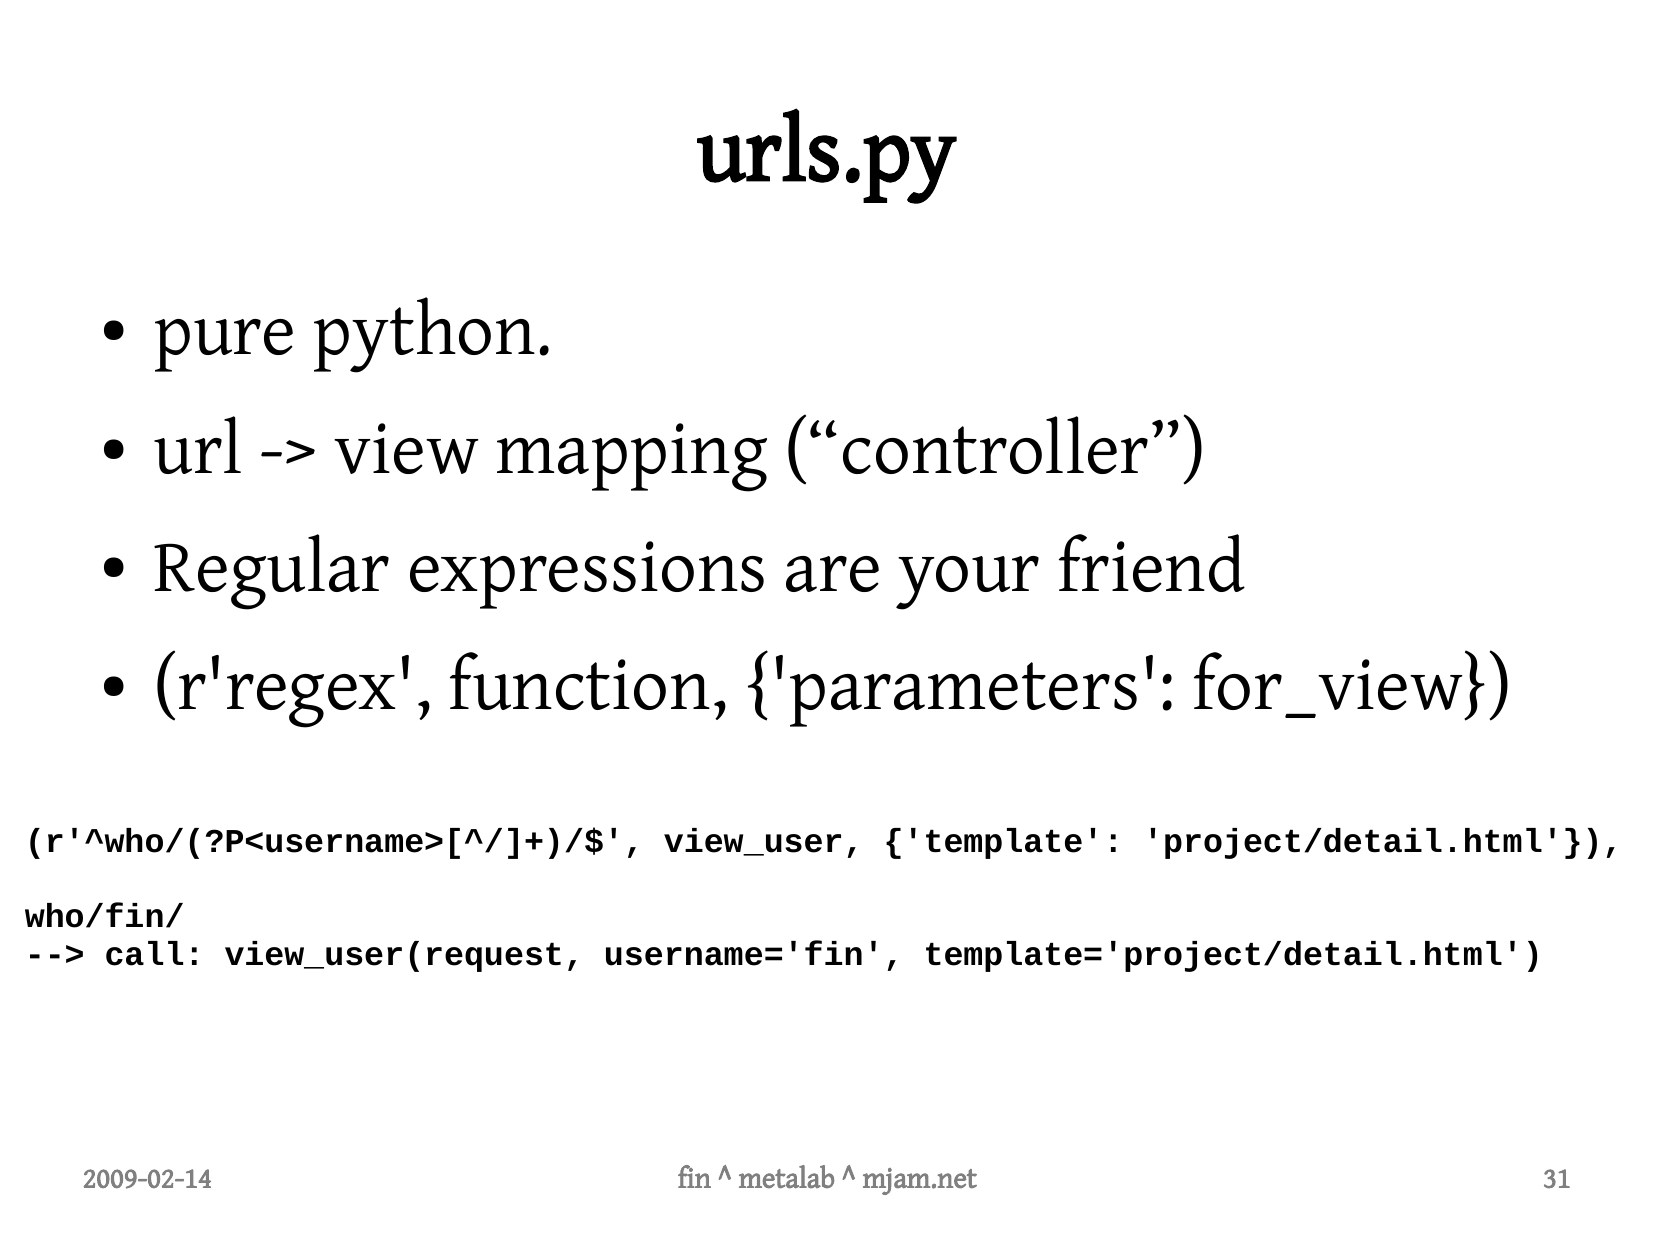

# urls.py
pure python.
url -> view mapping (“controller”)
Regular expressions are your friend
(r'regex', function, {'parameters': for_view})
(r'^who/(?P<username>[^/]+)/$', view_user, {'template': 'project/detail.html'}),
who/fin/
--> call: view_user(request, username='fin', template='project/detail.html')
2009-02-14
fin ^ metalab ^ mjam.net
31